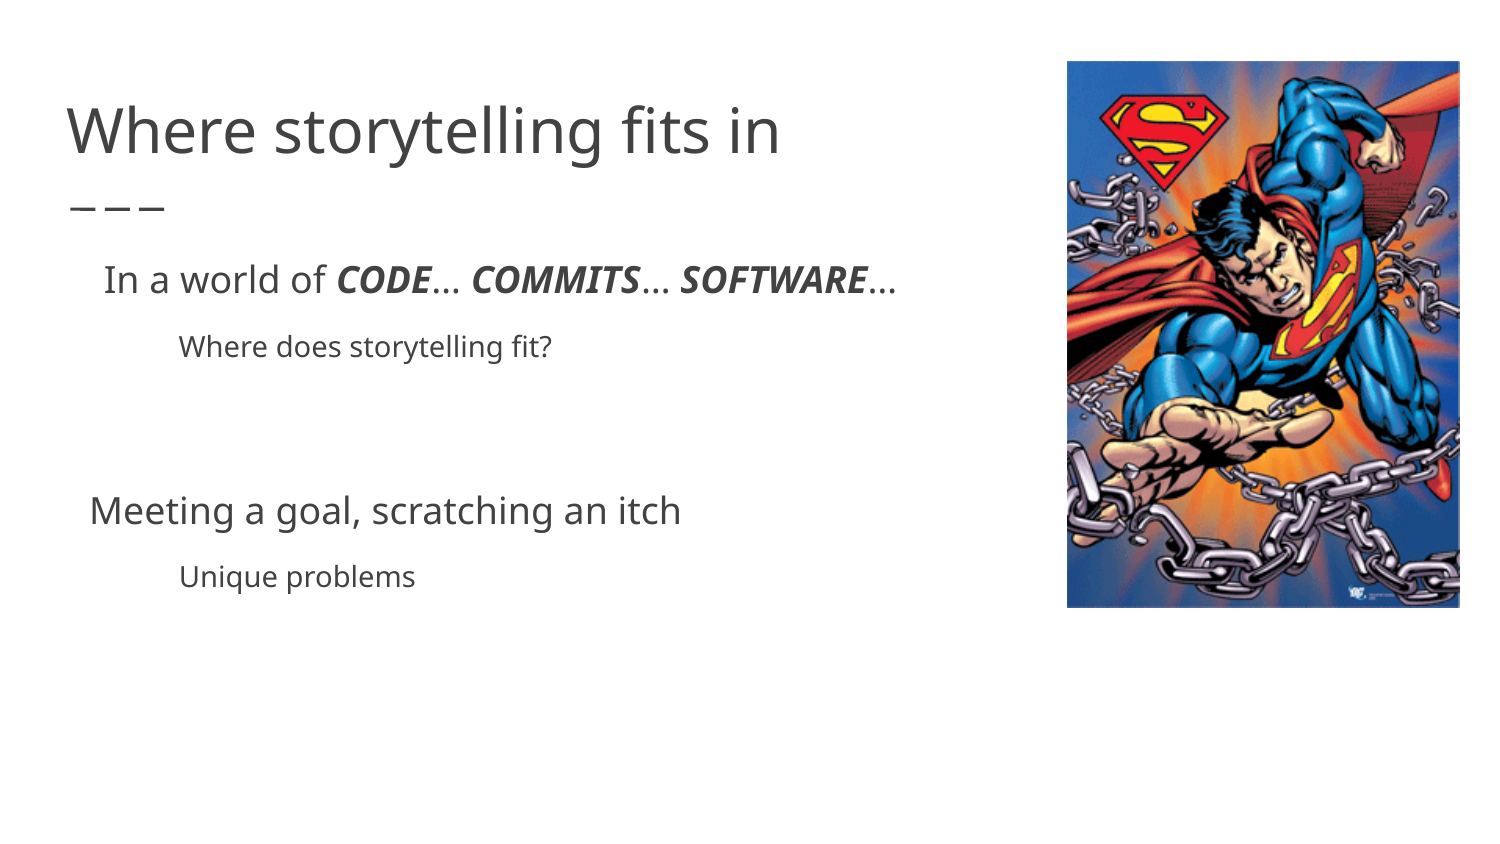

# Where storytelling fits in
In a world of CODE… COMMITS… SOFTWARE…
Where does storytelling fit?
Meeting a goal, scratching an itch
Unique problems